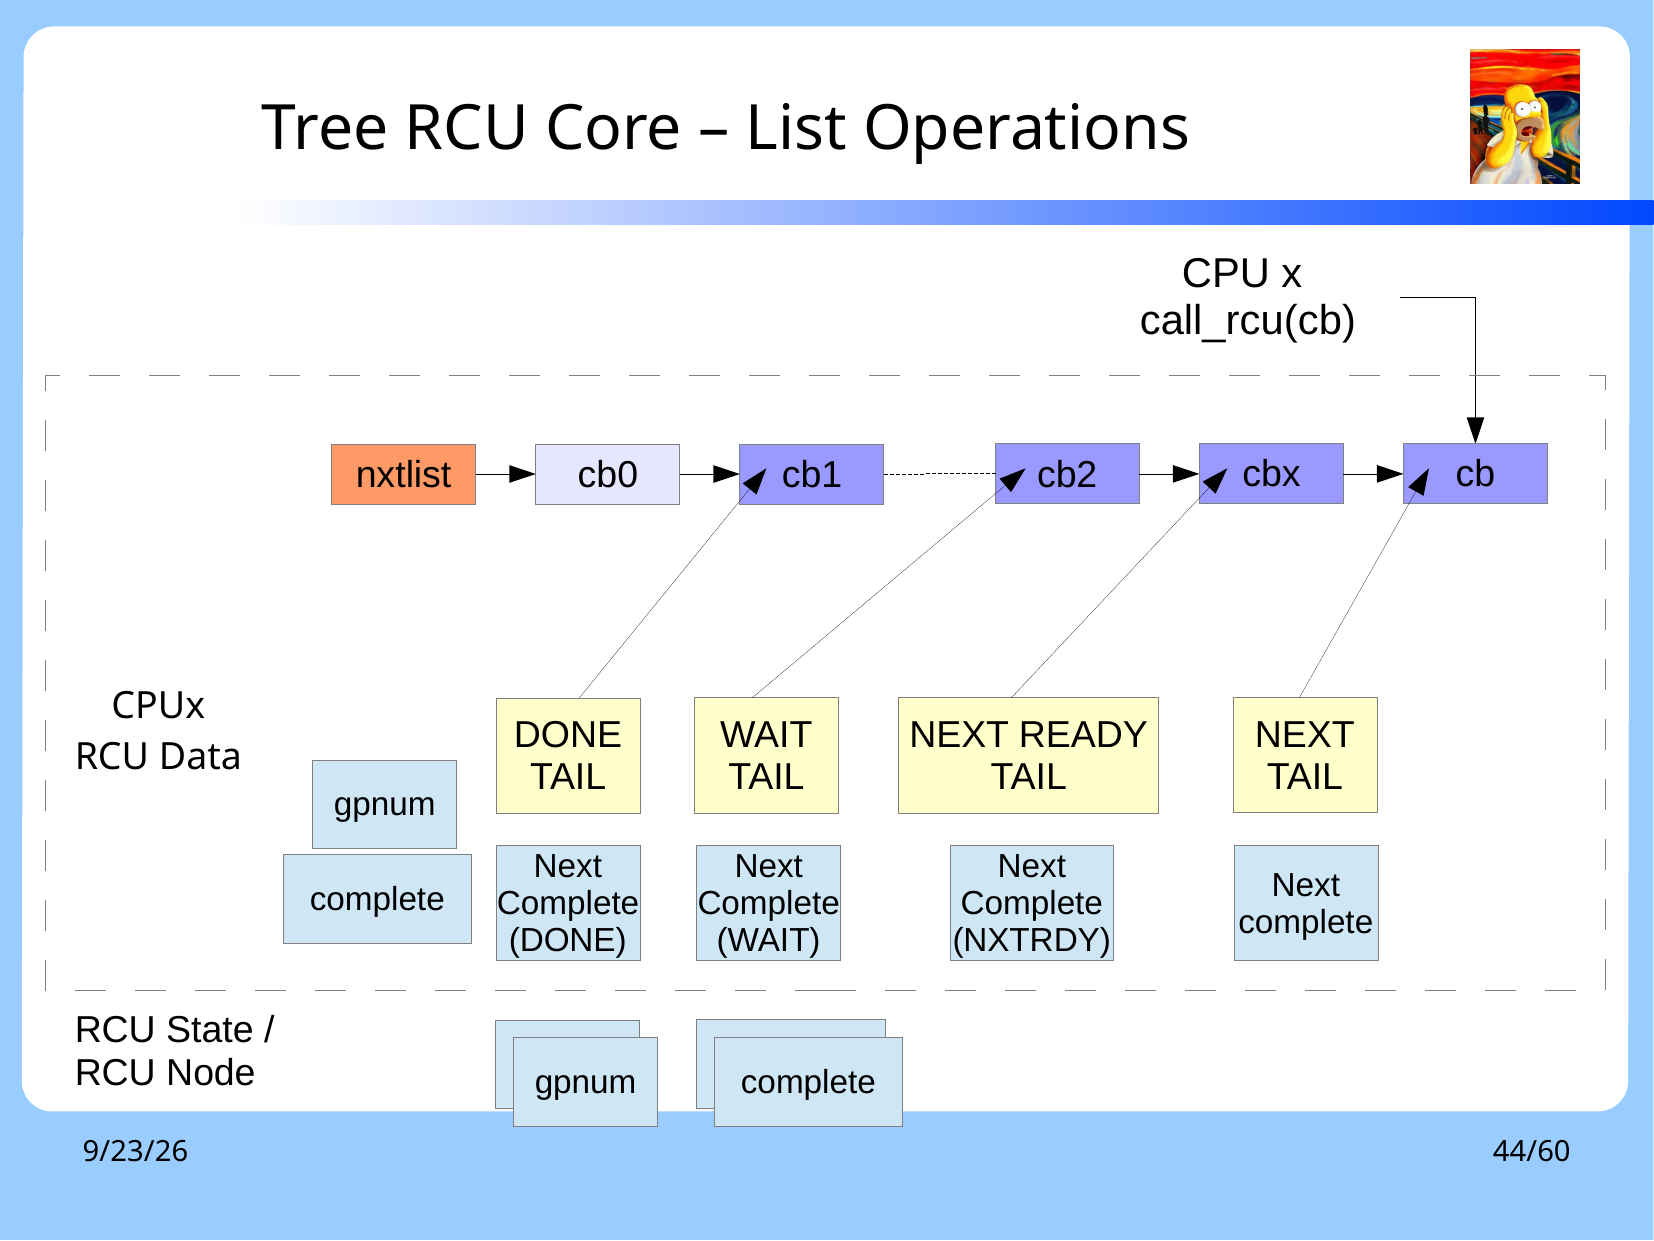

# Tree RCU Core – List Operations
CPU x
call_rcu(cb)
cb
cbx
cb2
cb0
cb1
nxtlist
CPUx
RCU Data
NEXT
TAIL
NEXT READY
TAIL
WAIT
TAIL
DONE
TAIL
gpnum
Next
complete
Next
Complete
(NXTRDY)
Next
Complete
(WAIT)
Next
Complete
(DONE)
complete
RCU State /
RCU Node
complete
gpnum
complete
gpnum
44